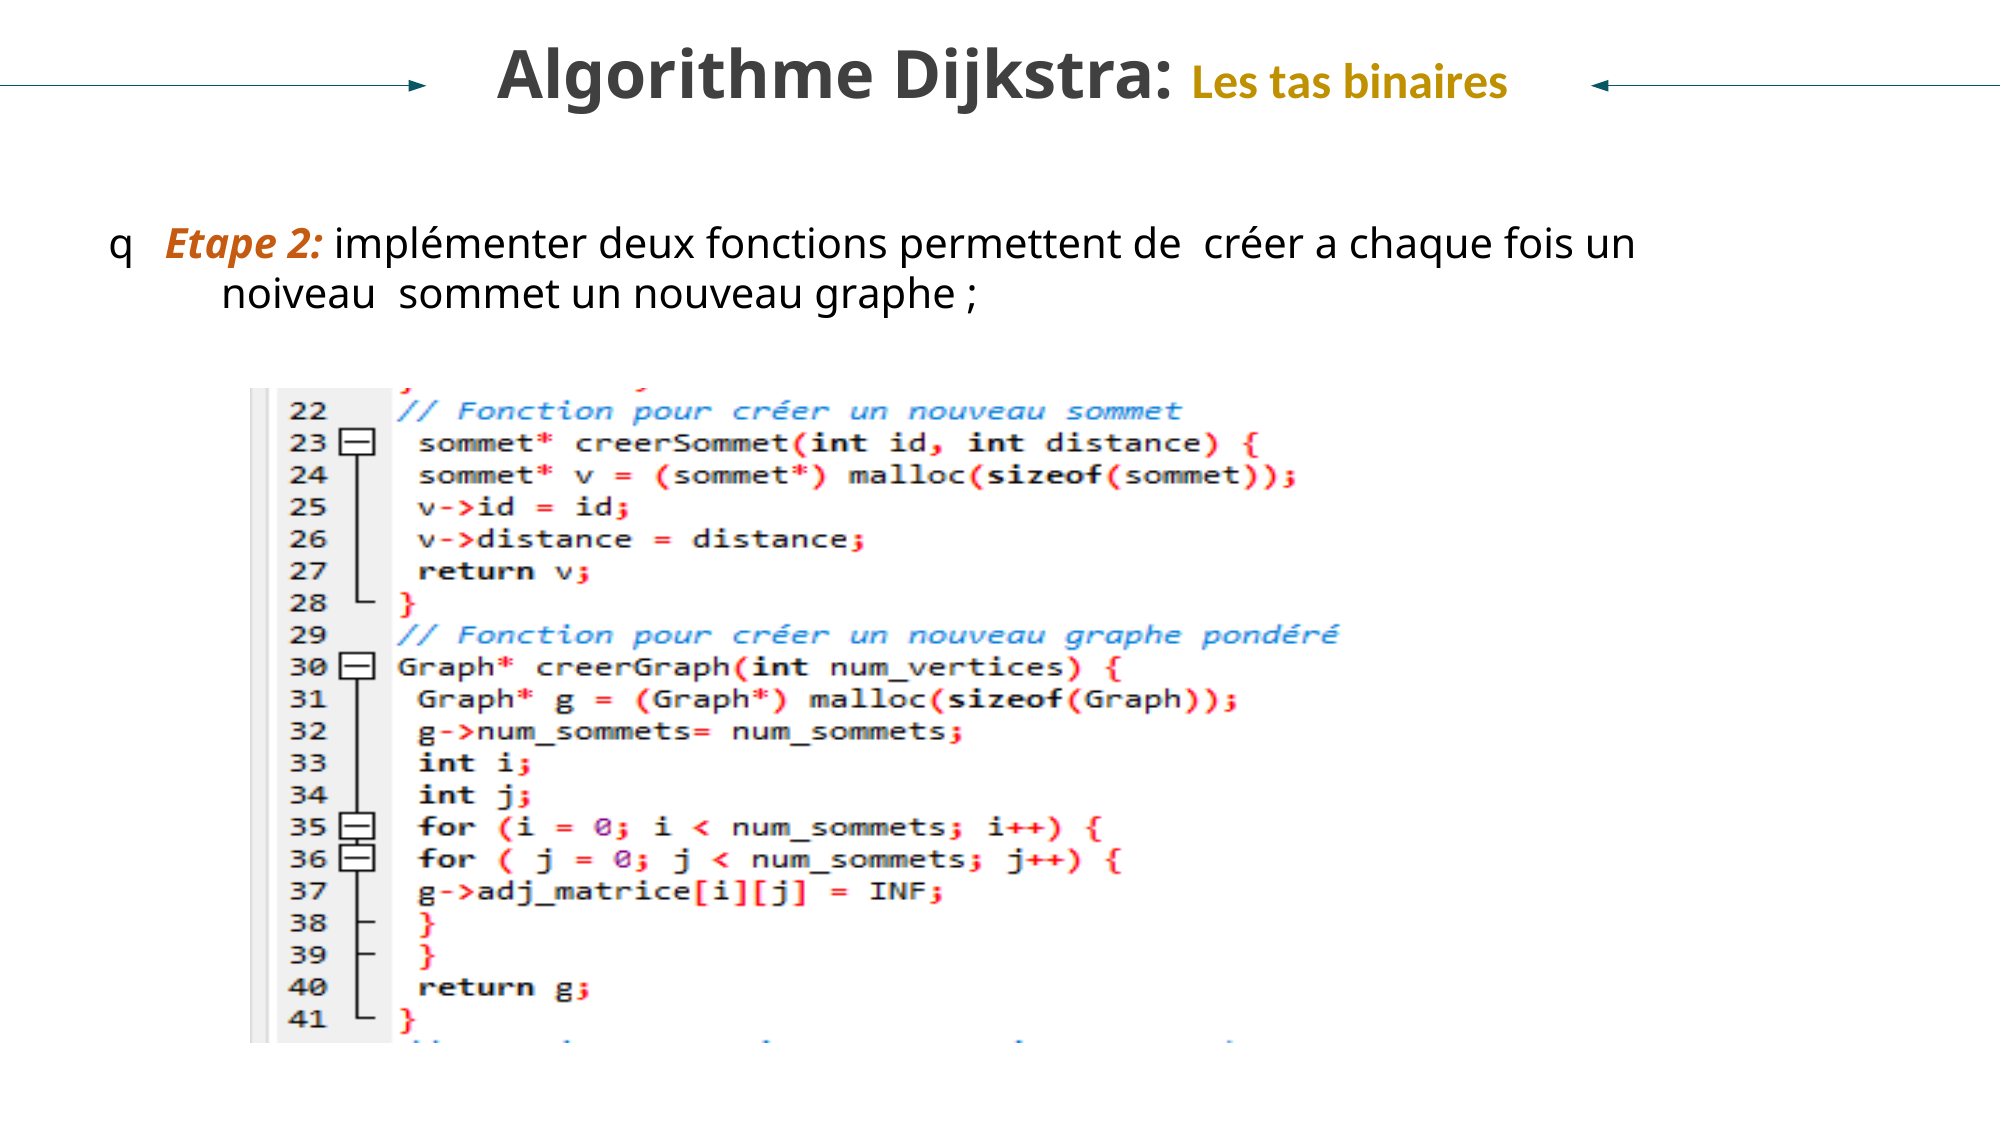

Algorithme Dijkstra: Les tas binaires
# Analyse du projet : diapositive 3
Etape 2: implémenter deux fonctions permettent de créer a chaque fois un noiveau sommet un nouveau graphe ;